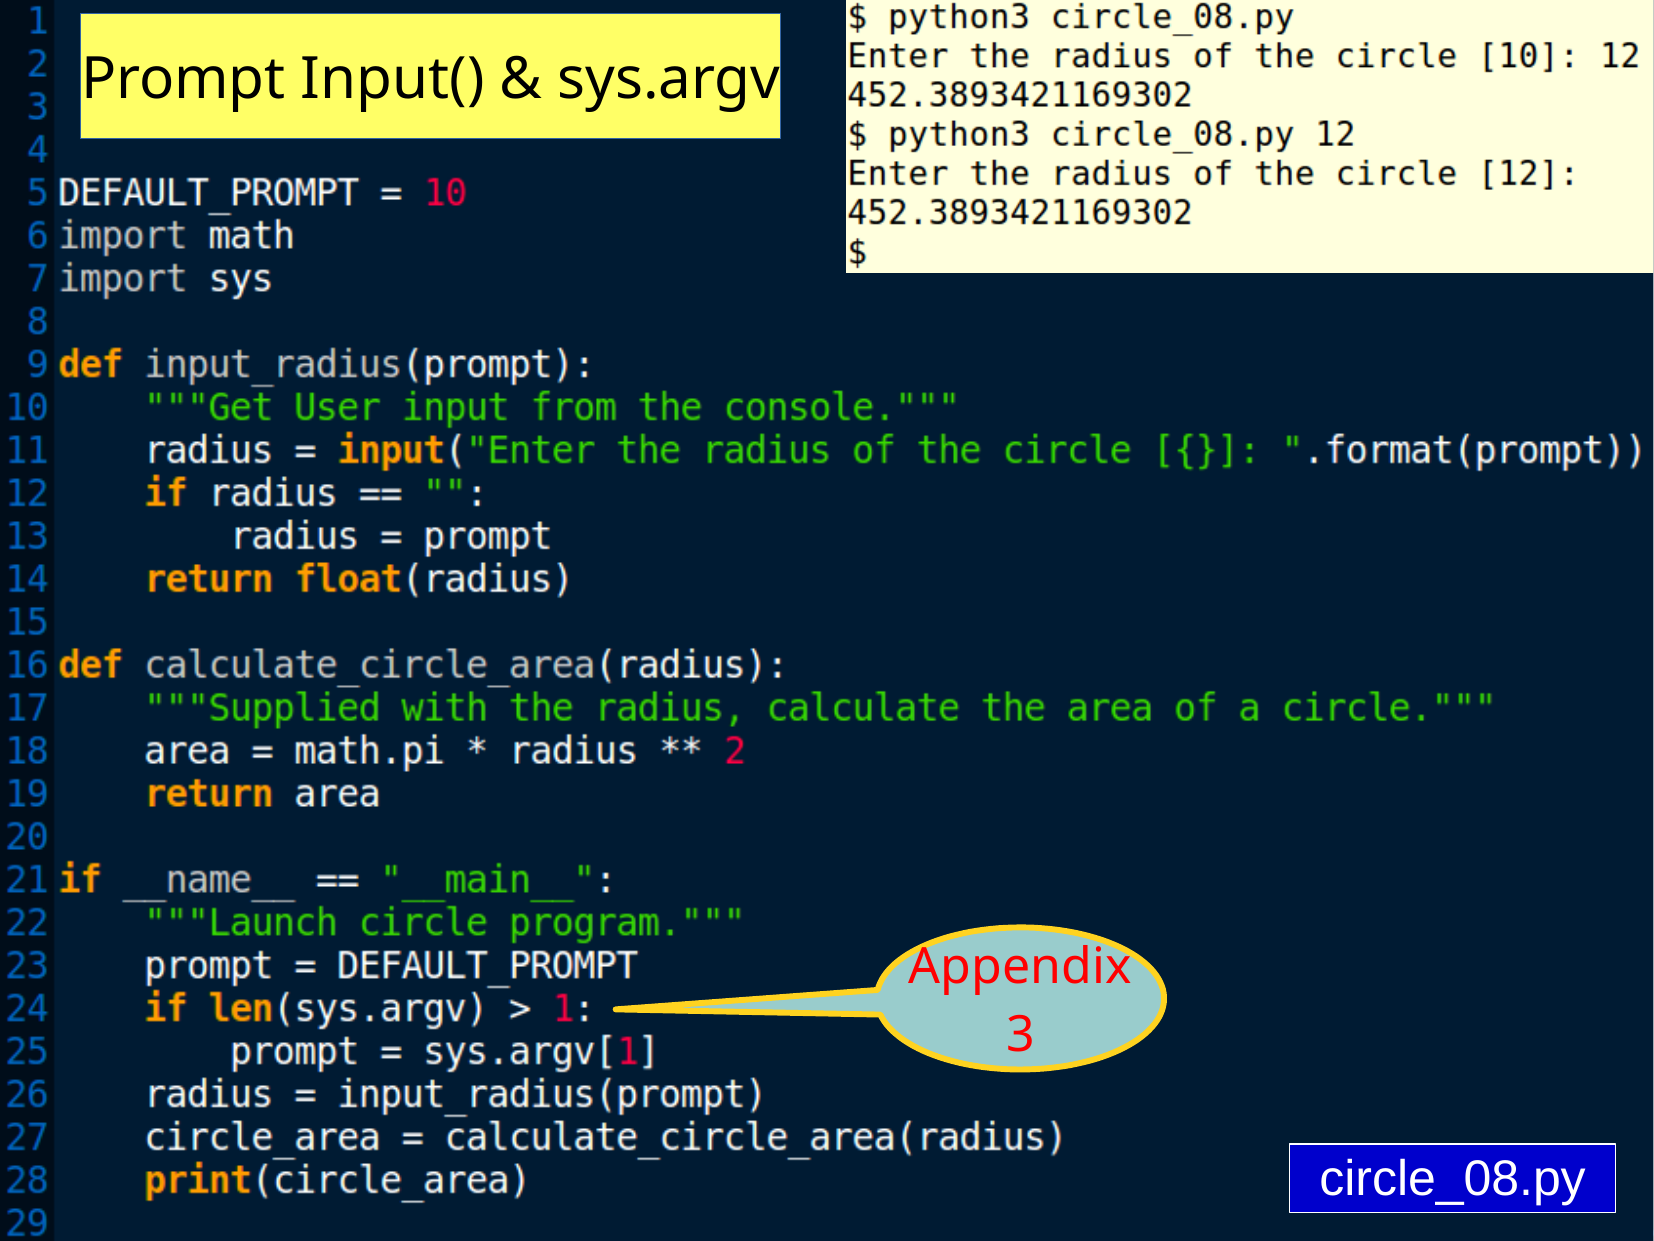

Prompt Input() & sys.argv
Appendix
3
circle_08.py